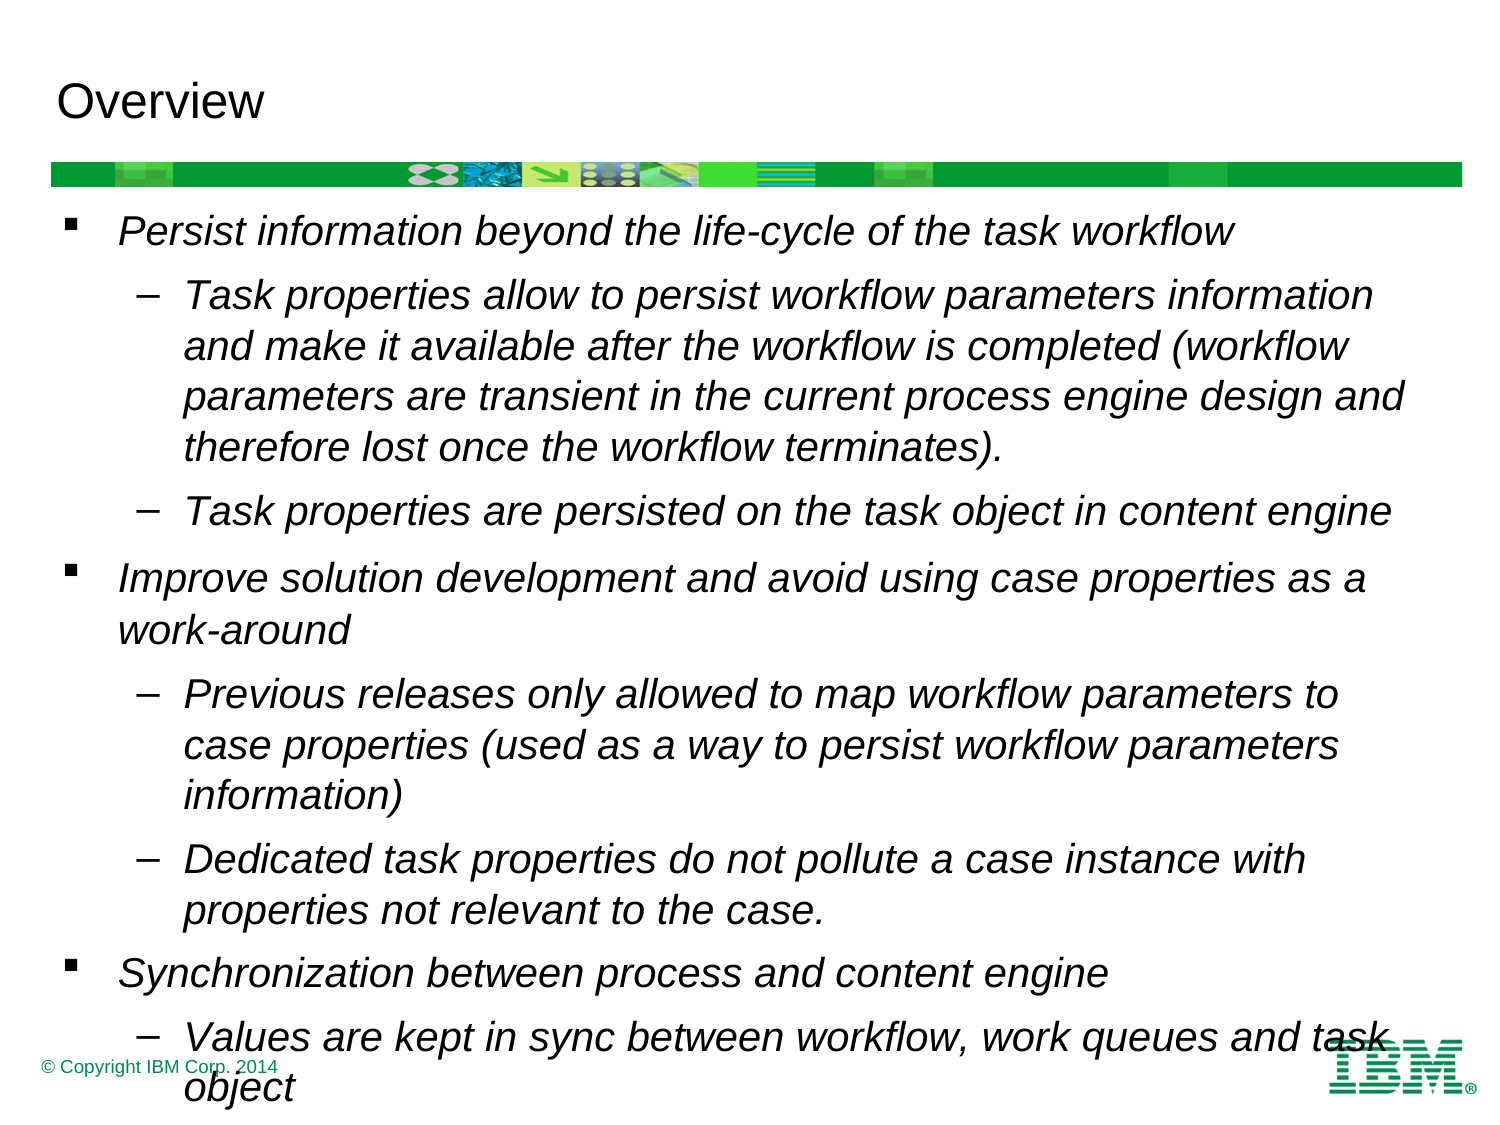

# Overview
Persist information beyond the life-cycle of the task workflow
Task properties allow to persist workflow parameters information and make it available after the workflow is completed (workflow parameters are transient in the current process engine design and therefore lost once the workflow terminates).
Task properties are persisted on the task object in content engine
Improve solution development and avoid using case properties as a work-around
Previous releases only allowed to map workflow parameters to case properties (used as a way to persist workflow parameters information)
Dedicated task properties do not pollute a case instance with properties not relevant to the case.
Synchronization between process and content engine
Values are kept in sync between workflow, work queues and task object